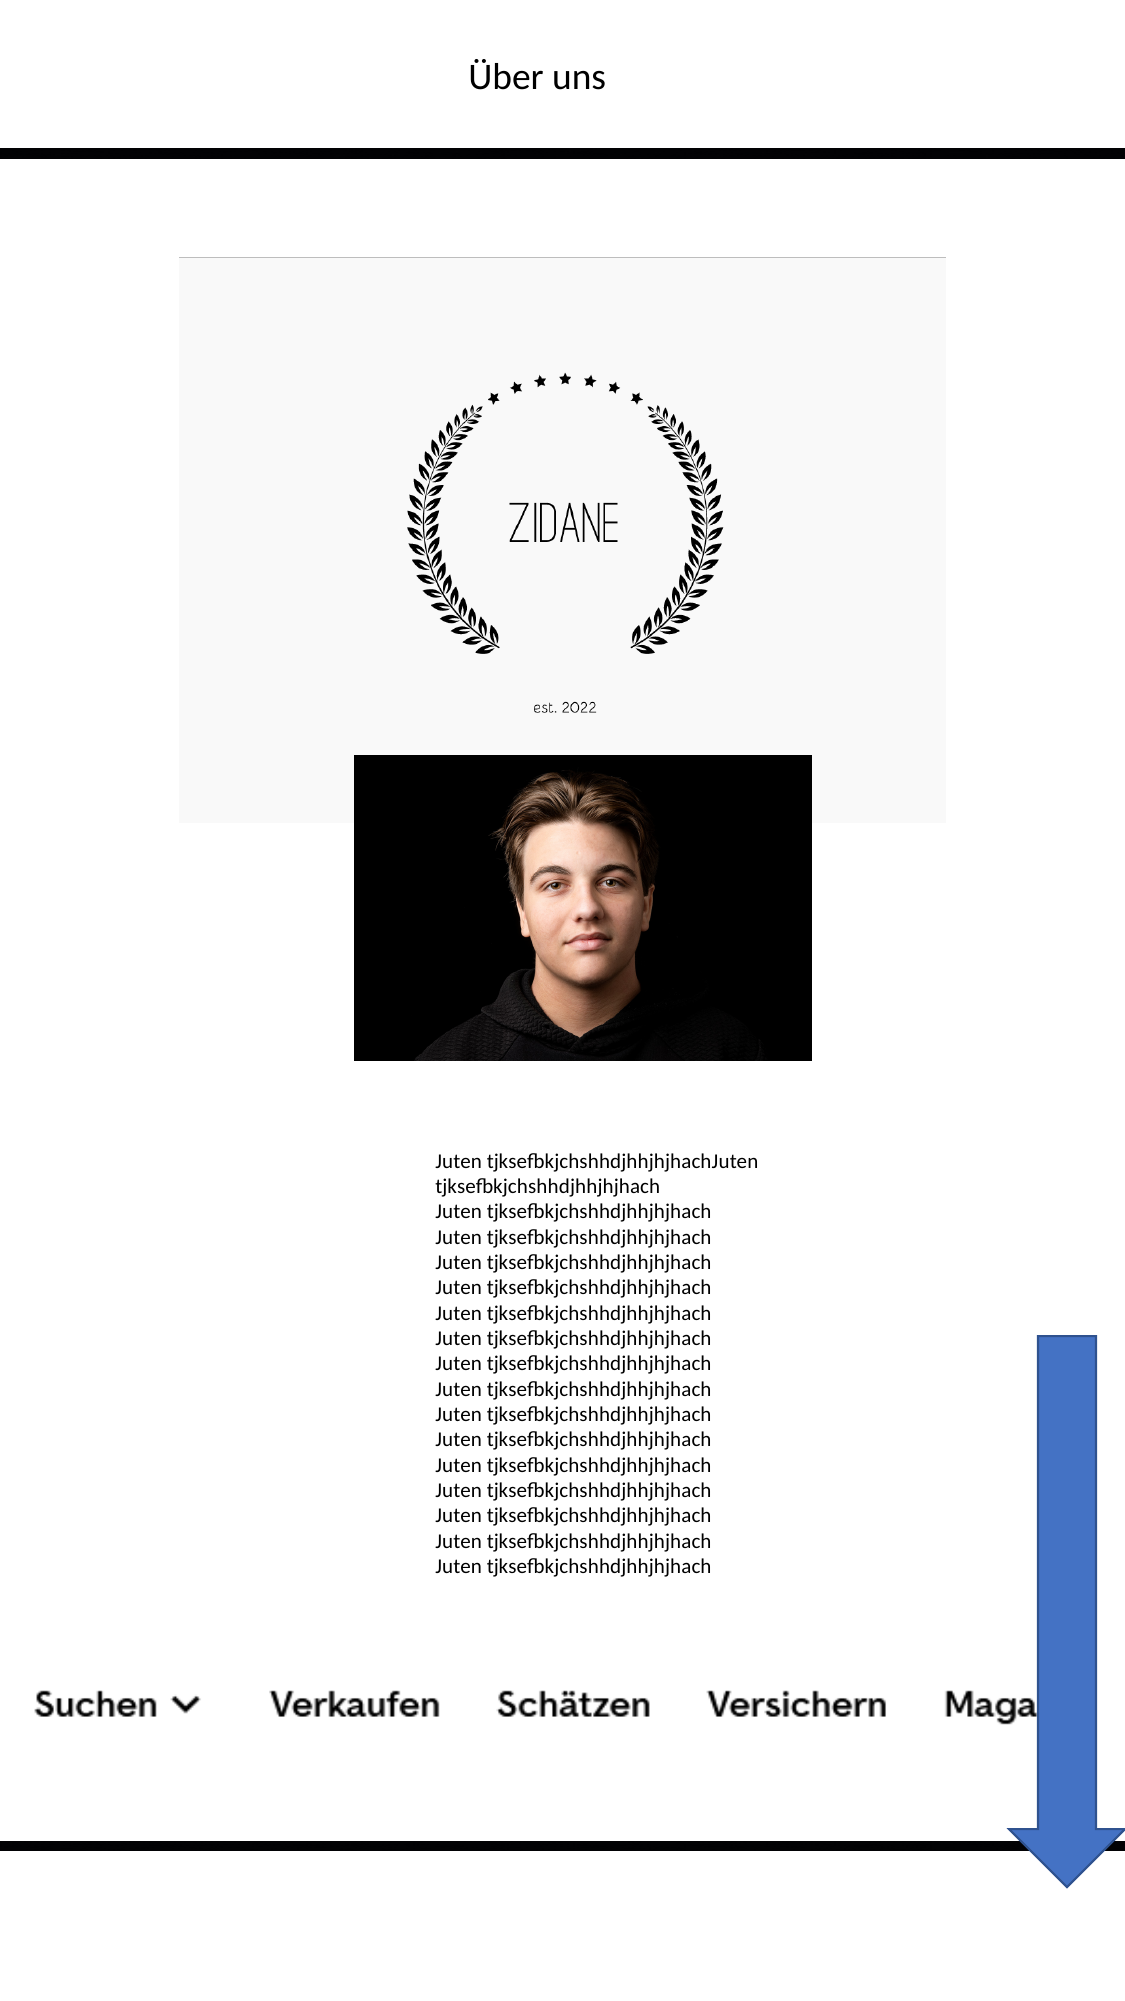

Über uns
Juten tjksefbkjchshhdjhhjhjhachJuten tjksefbkjchshhdjhhjhjhach
Juten tjksefbkjchshhdjhhjhjhach
Juten tjksefbkjchshhdjhhjhjhach
Juten tjksefbkjchshhdjhhjhjhach
Juten tjksefbkjchshhdjhhjhjhach
Juten tjksefbkjchshhdjhhjhjhach
Juten tjksefbkjchshhdjhhjhjhach
Juten tjksefbkjchshhdjhhjhjhach
Juten tjksefbkjchshhdjhhjhjhach
Juten tjksefbkjchshhdjhhjhjhach
Juten tjksefbkjchshhdjhhjhjhach
Juten tjksefbkjchshhdjhhjhjhach
Juten tjksefbkjchshhdjhhjhjhach
Juten tjksefbkjchshhdjhhjhjhach
Juten tjksefbkjchshhdjhhjhjhach
Juten tjksefbkjchshhdjhhjhjhach